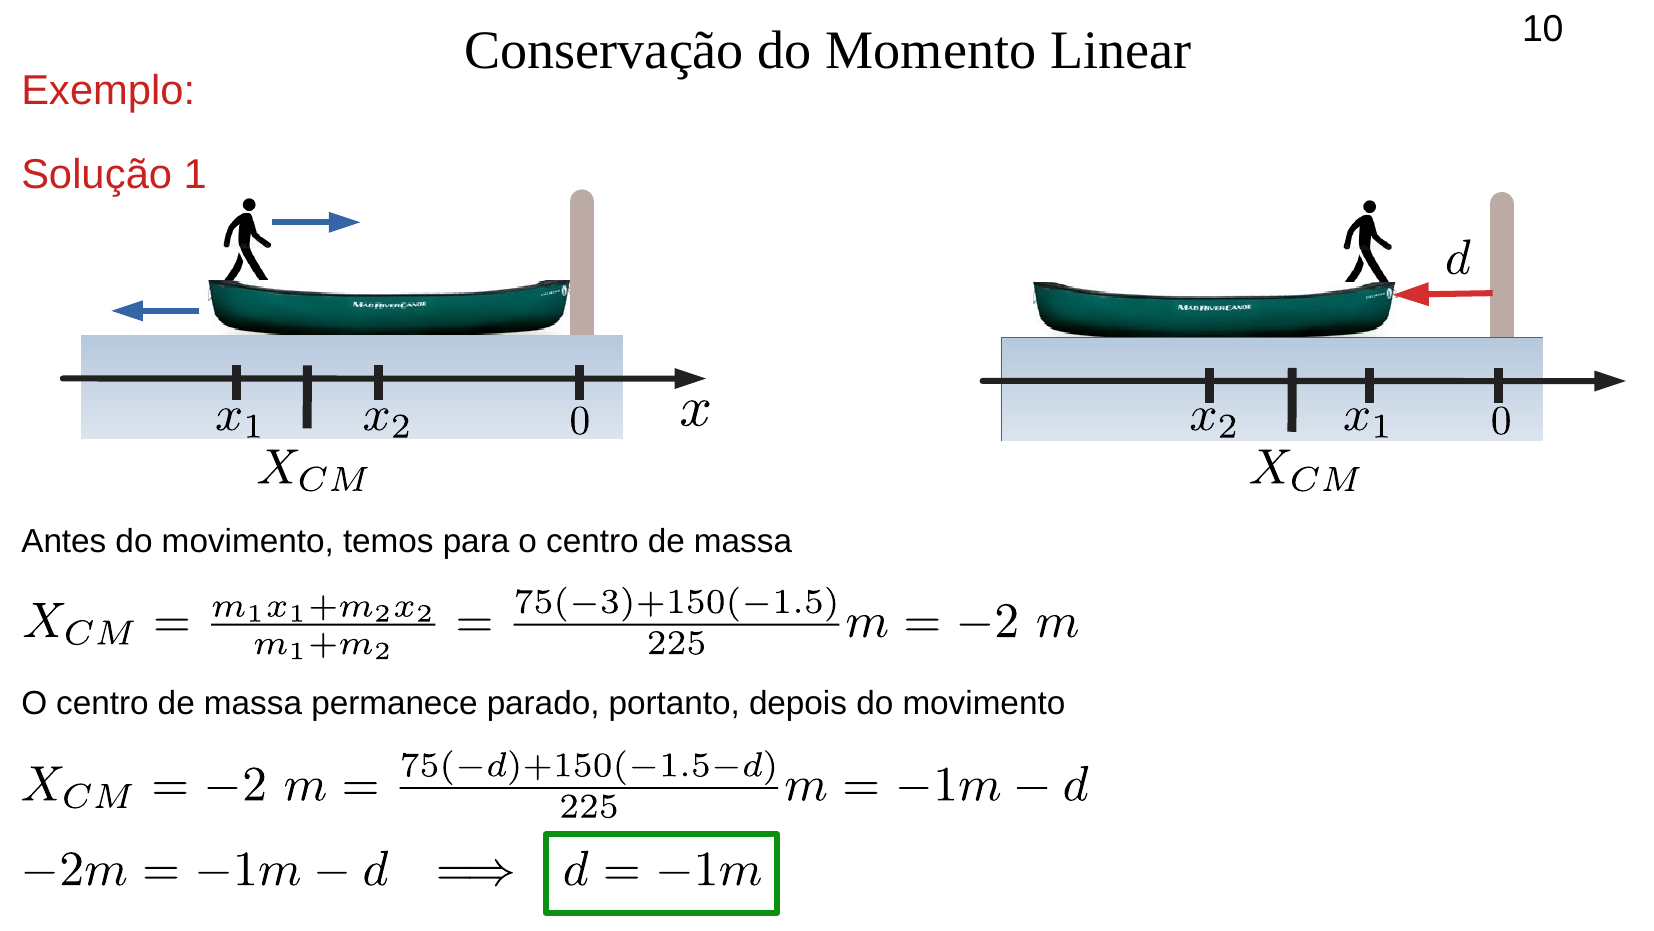

Conservação do Momento Linear
Exemplo:
Solução 1
Antes do movimento, temos para o centro de massa
O centro de massa permanece parado, portanto, depois do movimento